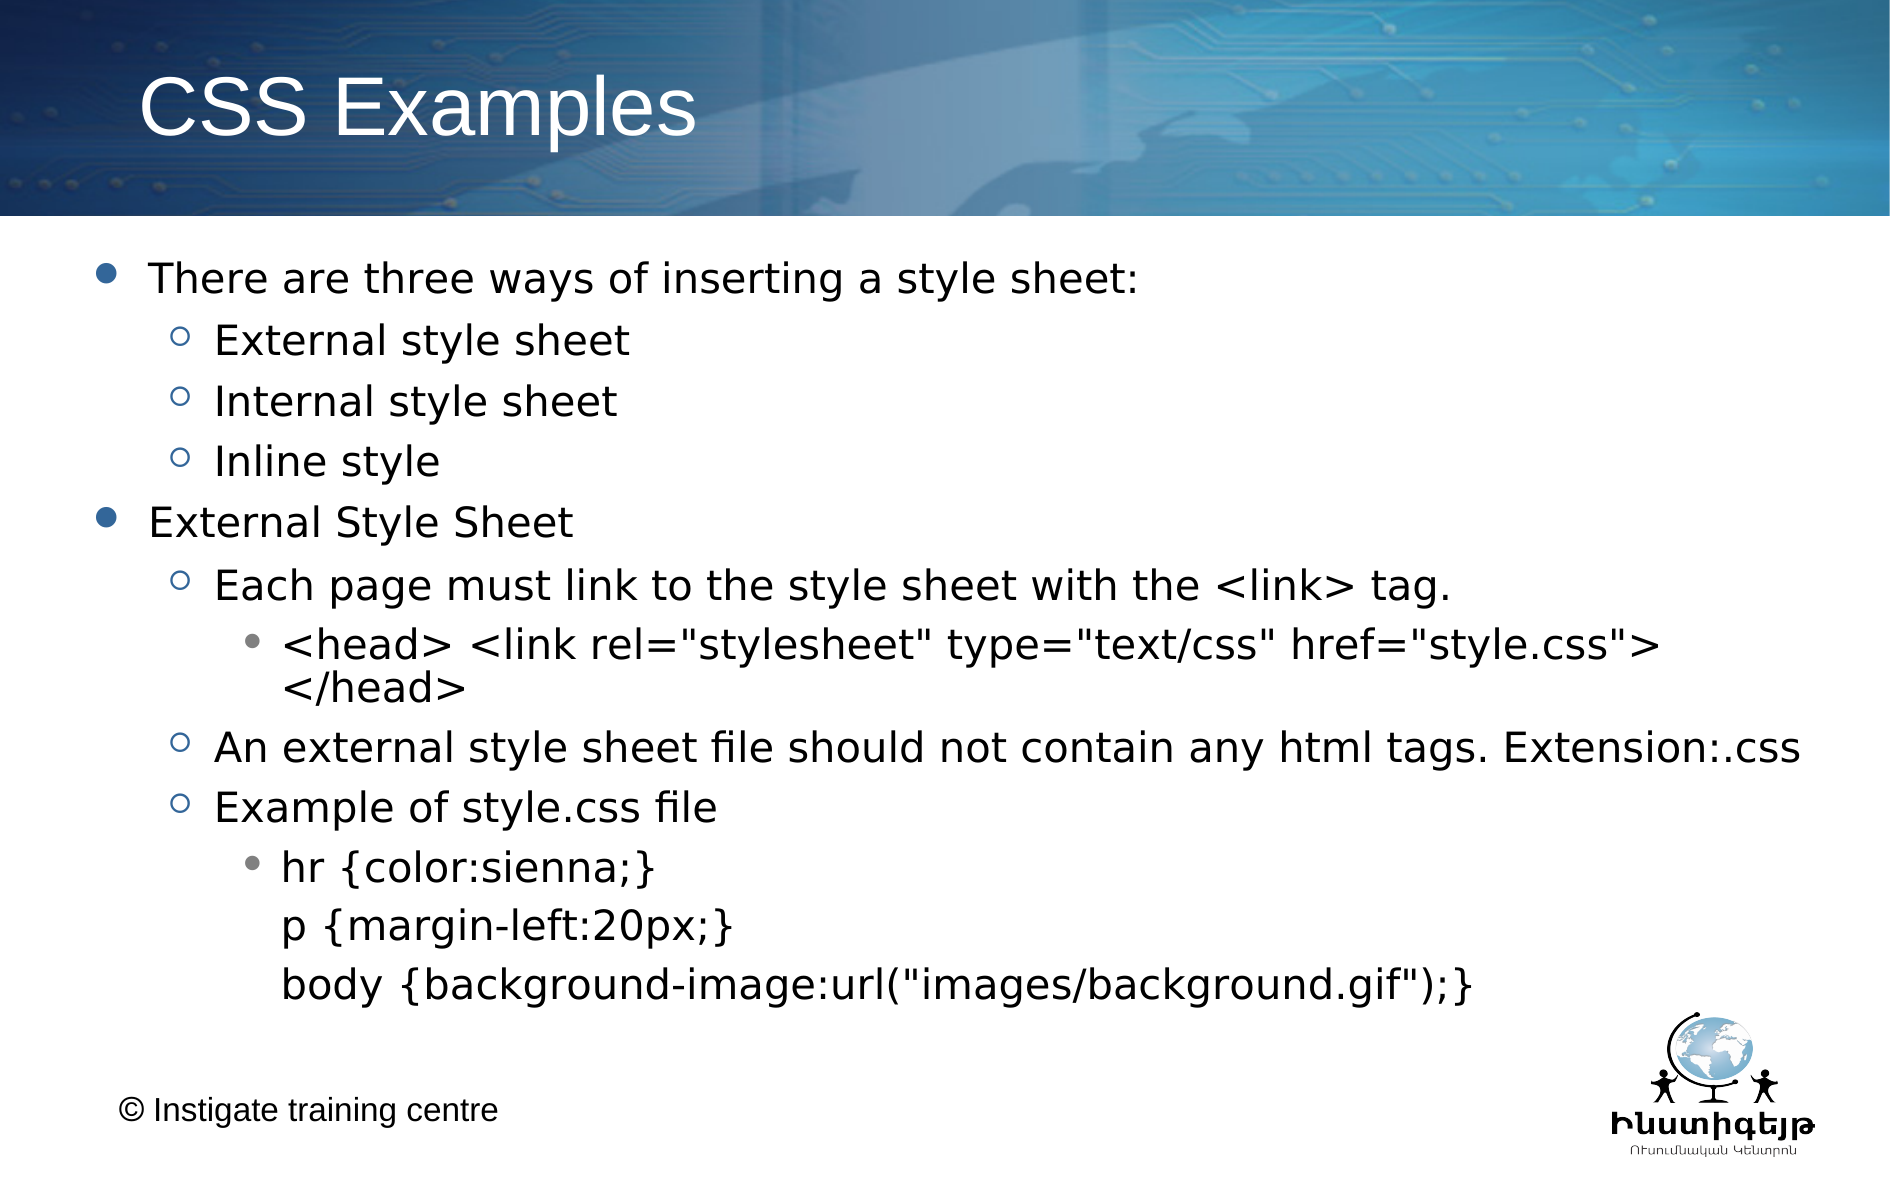

CSS Examples
# There are three ways of inserting a style sheet:
External style sheet
Internal style sheet
Inline style
External Style Sheet
Each page must link to the style sheet with the <link> tag.
<head> <link rel="stylesheet" type="text/css" href="style.css"> </head>
An external style sheet file should not contain any html tags. Extension:.css
Example of style.css file
hr {color:sienna;}
p {margin-left:20px;}
body {background-image:url("images/background.gif");}